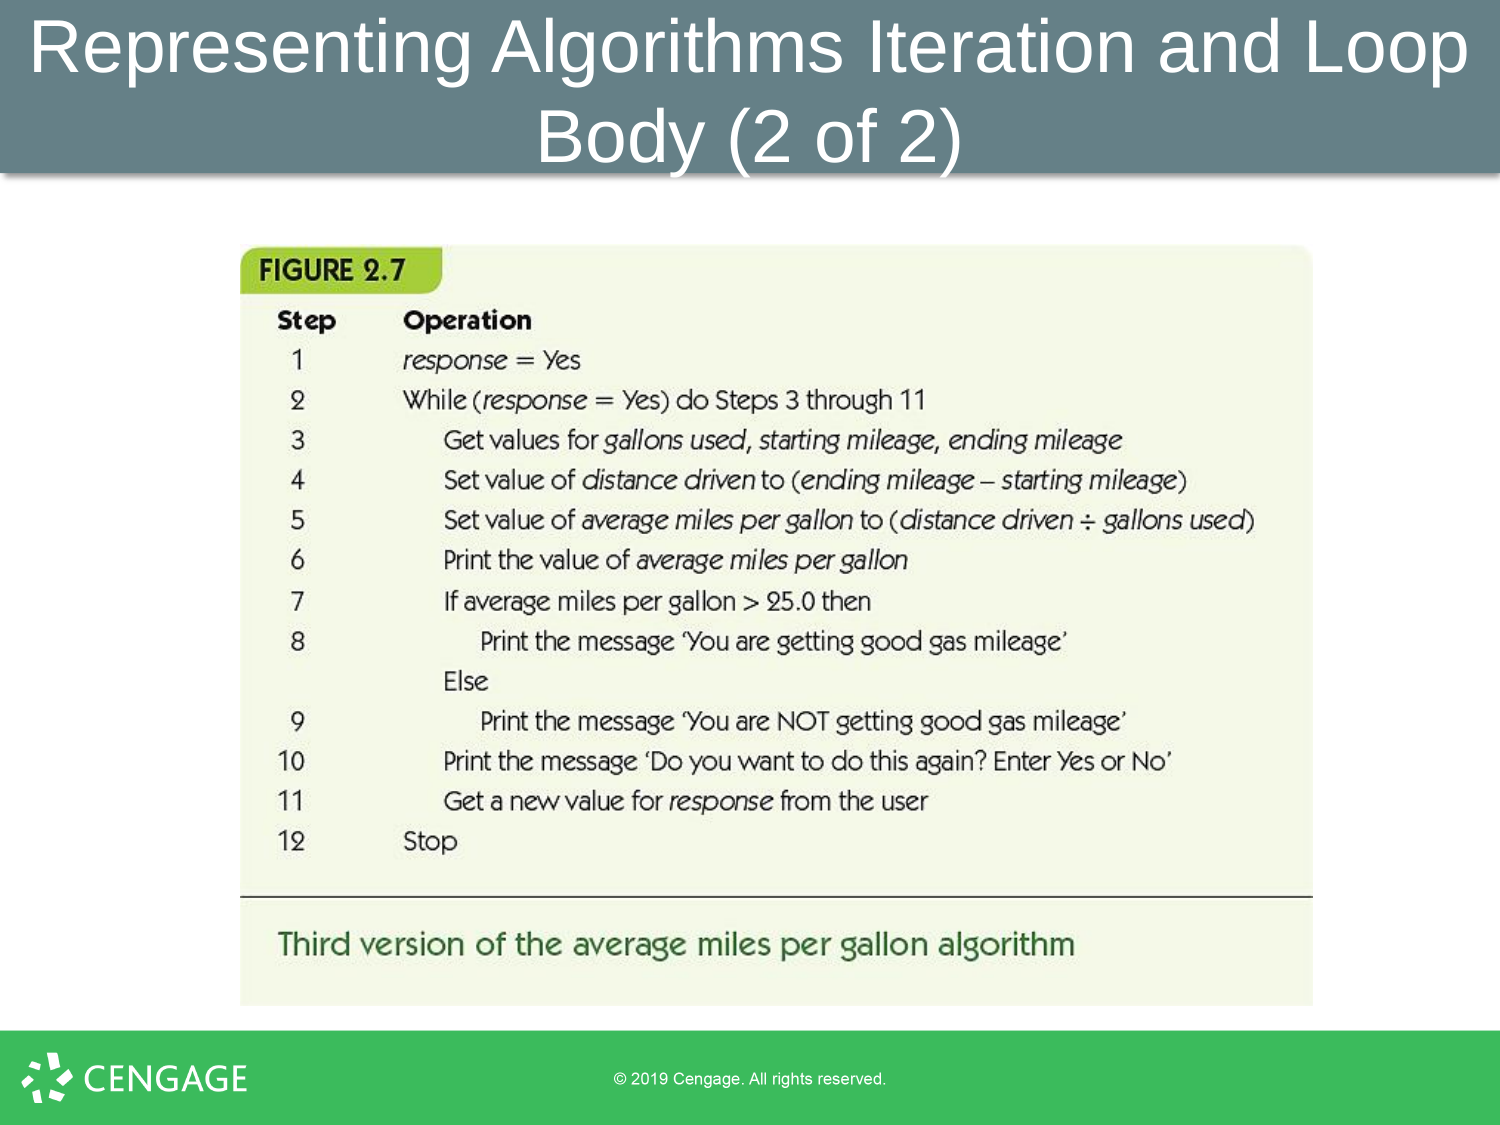

# Representing Algorithms Iteration and Loop Body (2 of 2)